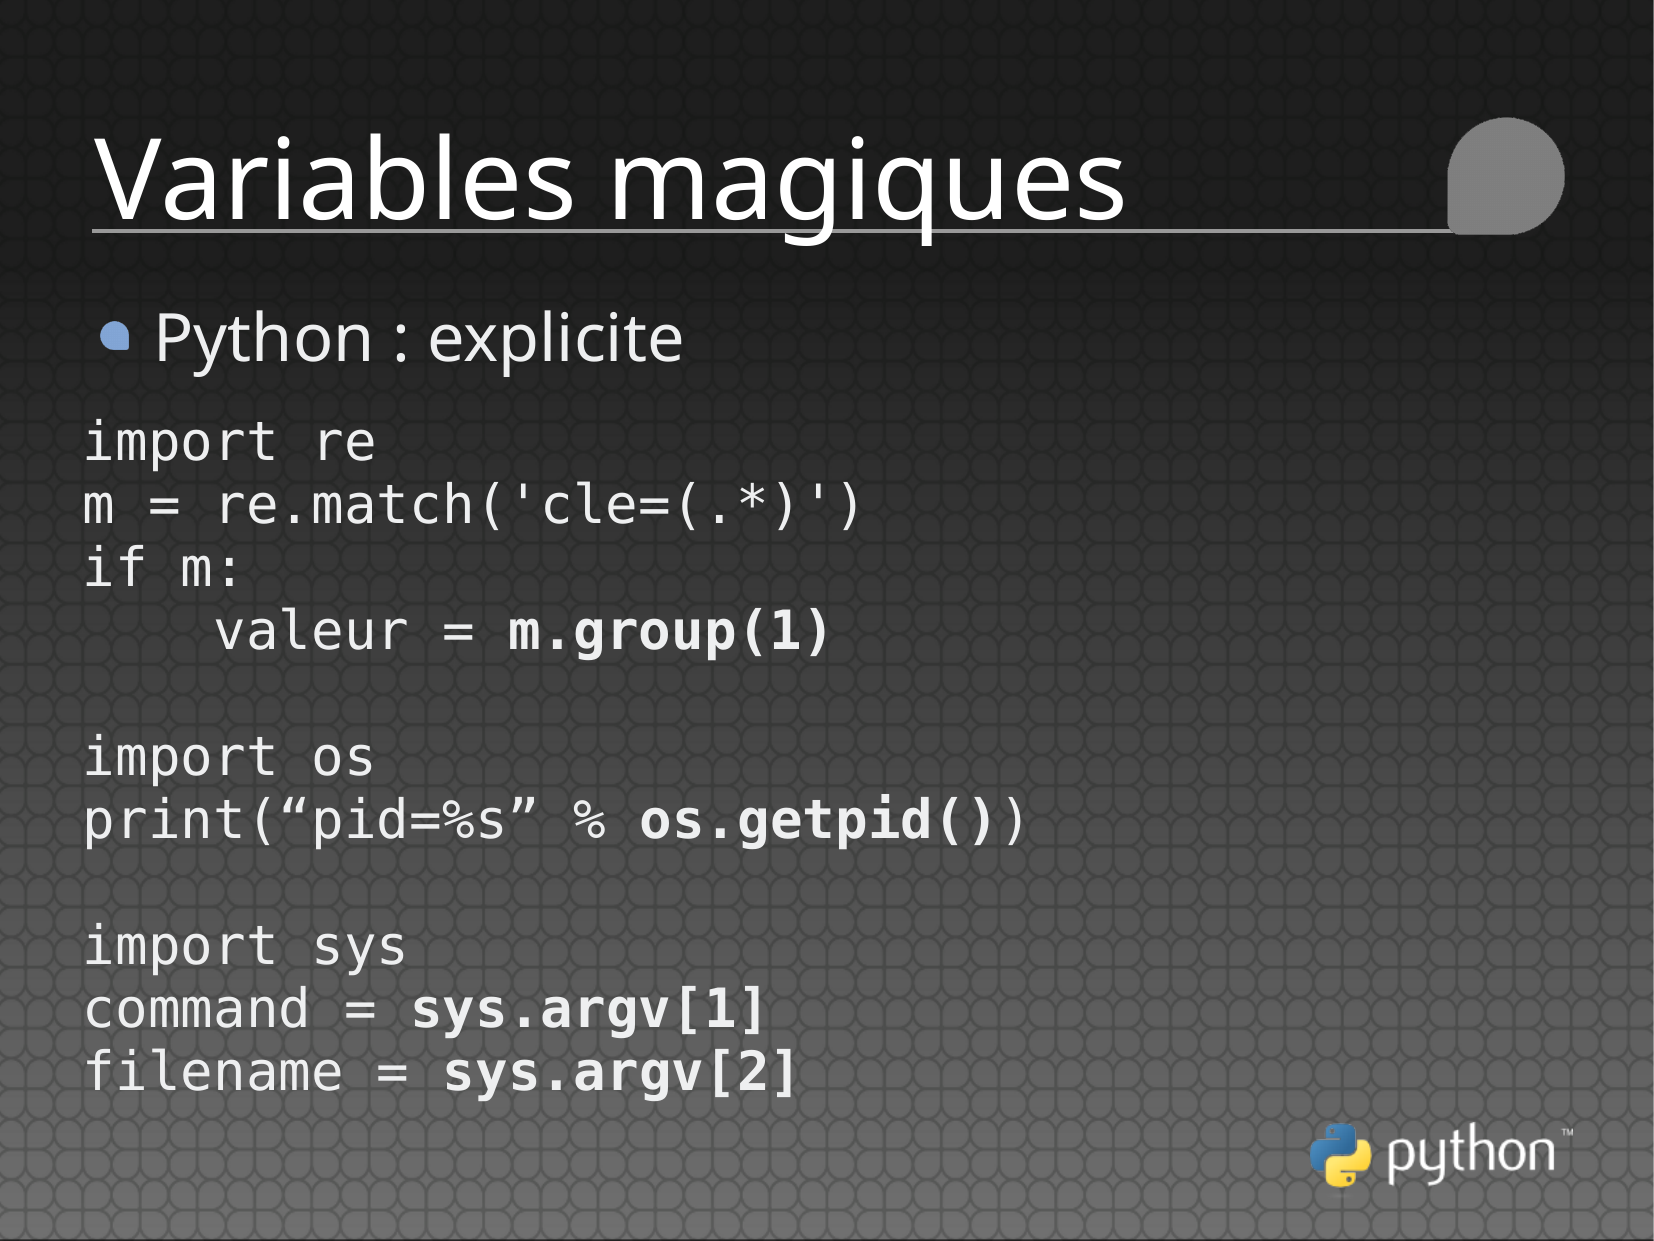

Variables magiques
# Python : explicite
import re
m = re.match('cle=(.*)')
if m:
 valeur = m.group(1)
import os
print(“pid=%s” % os.getpid())
import sys
command = sys.argv[1]
filename = sys.argv[2]